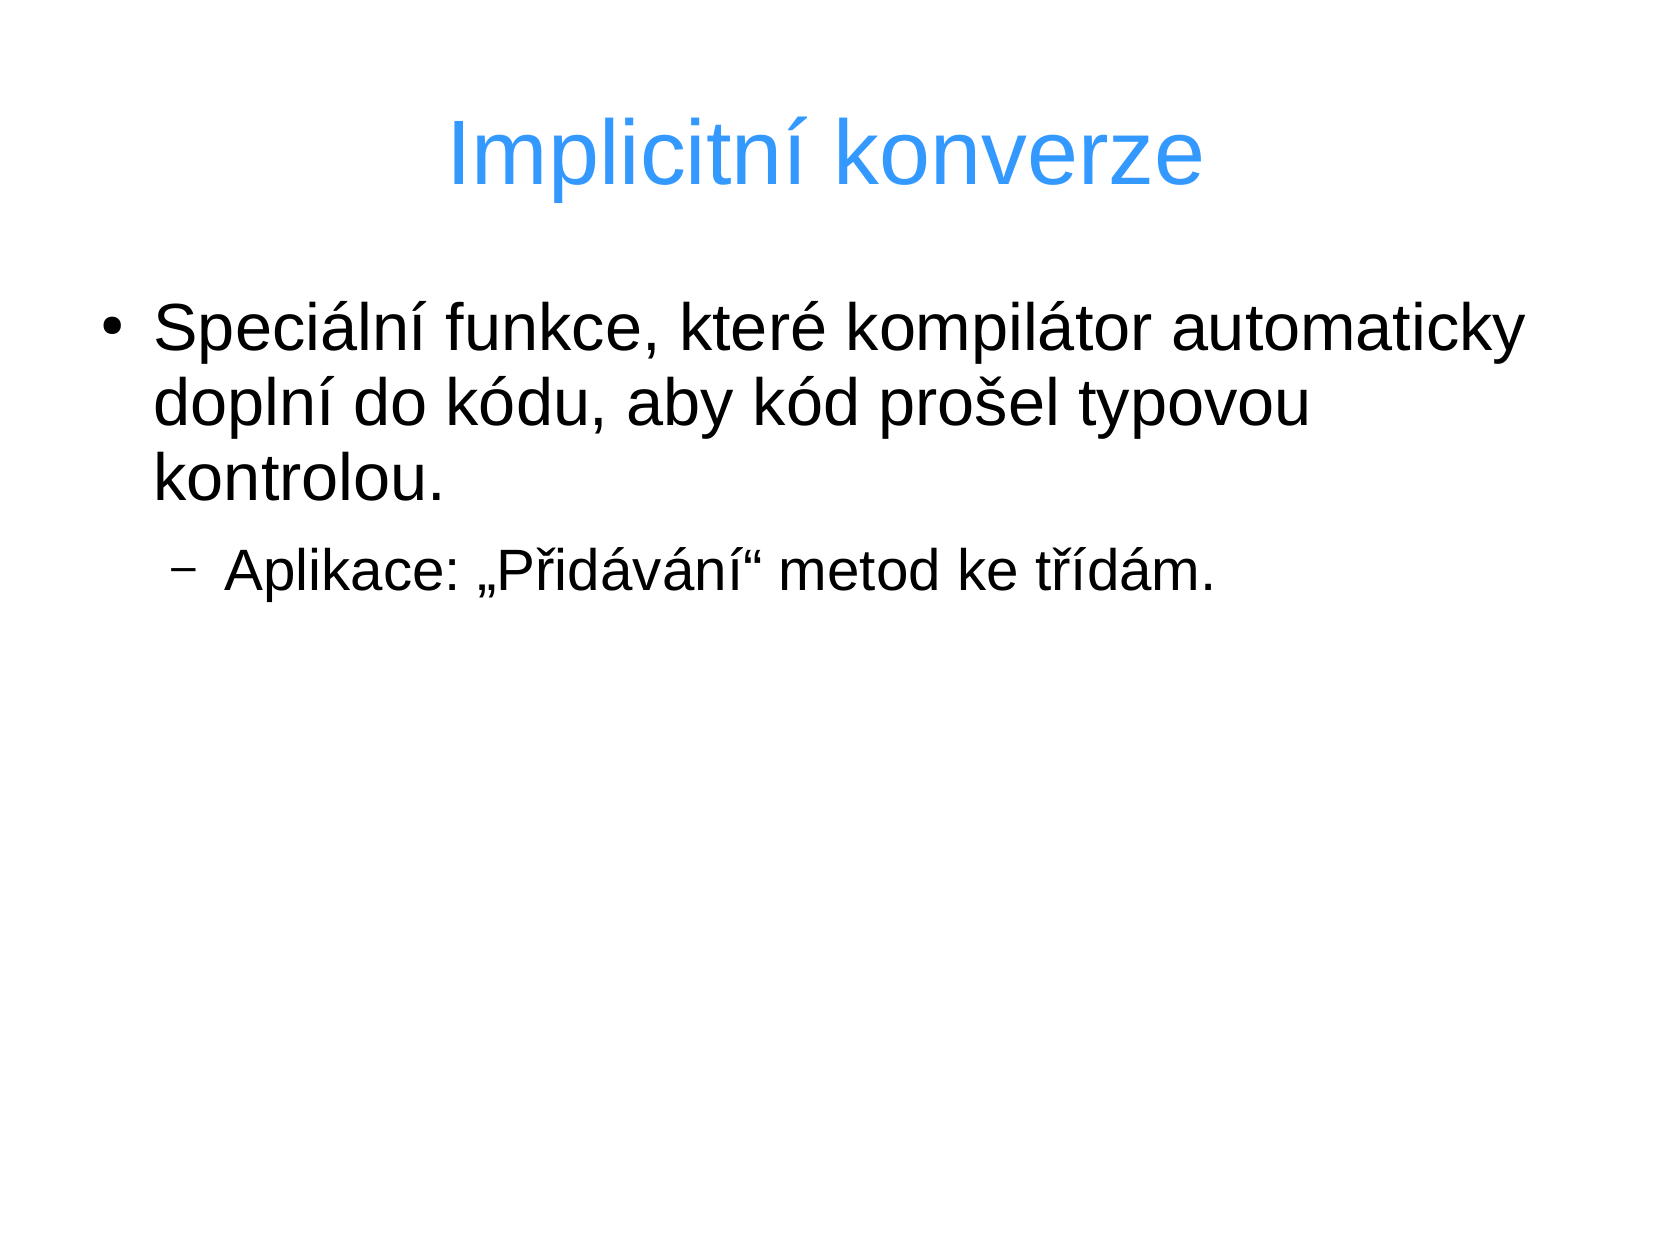

# Implicitní konverze
Speciální funkce, které kompilátor automaticky doplní do kódu, aby kód prošel typovou kontrolou.
Aplikace: „Přidávání“ metod ke třídám.